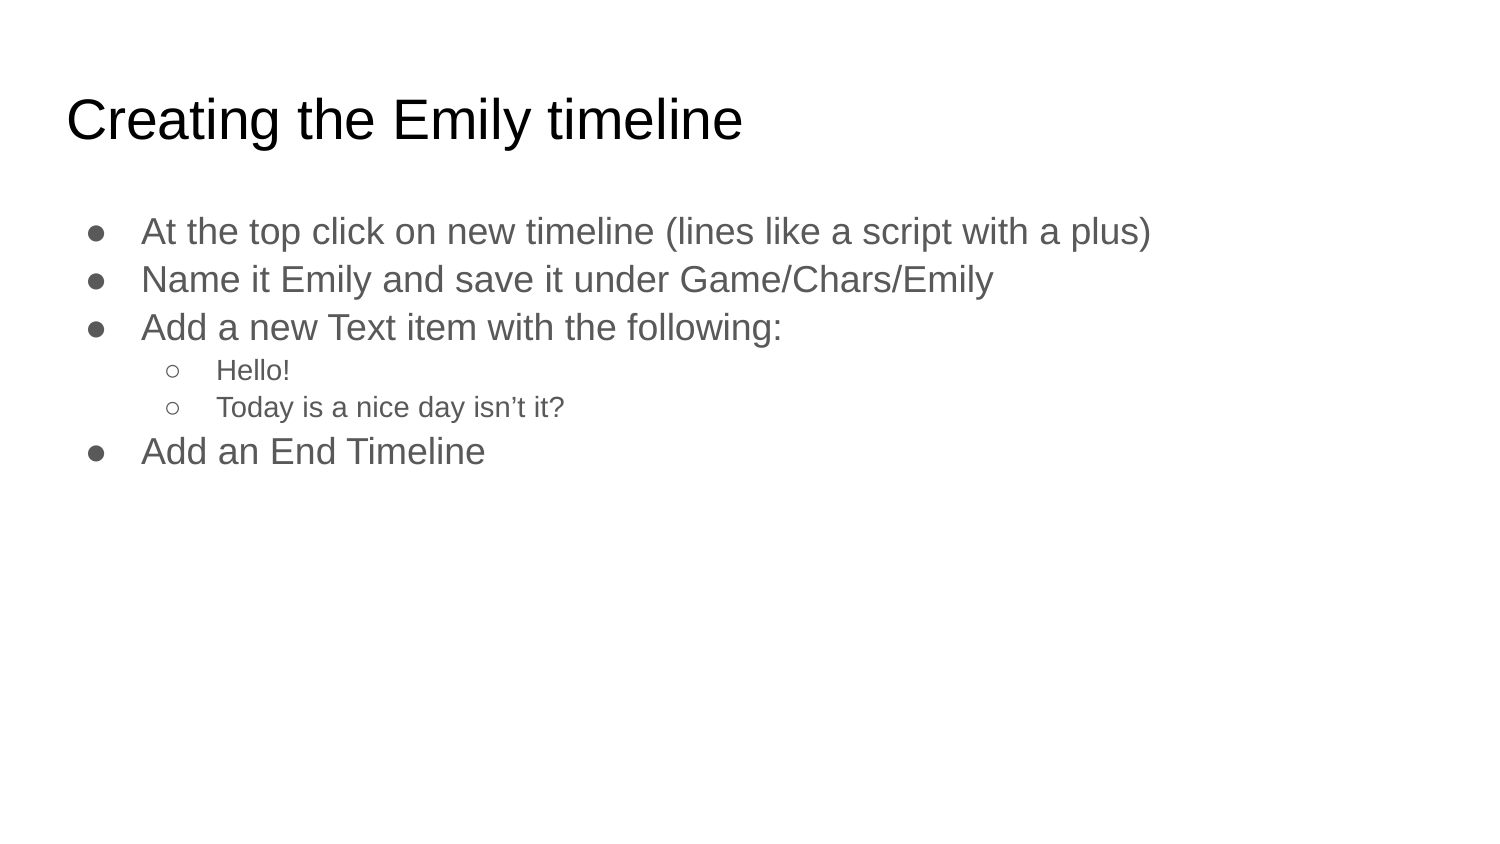

# Creating the Emily timeline
At the top click on new timeline (lines like a script with a plus)
Name it Emily and save it under Game/Chars/Emily
Add a new Text item with the following:
Hello!
Today is a nice day isn’t it?
Add an End Timeline